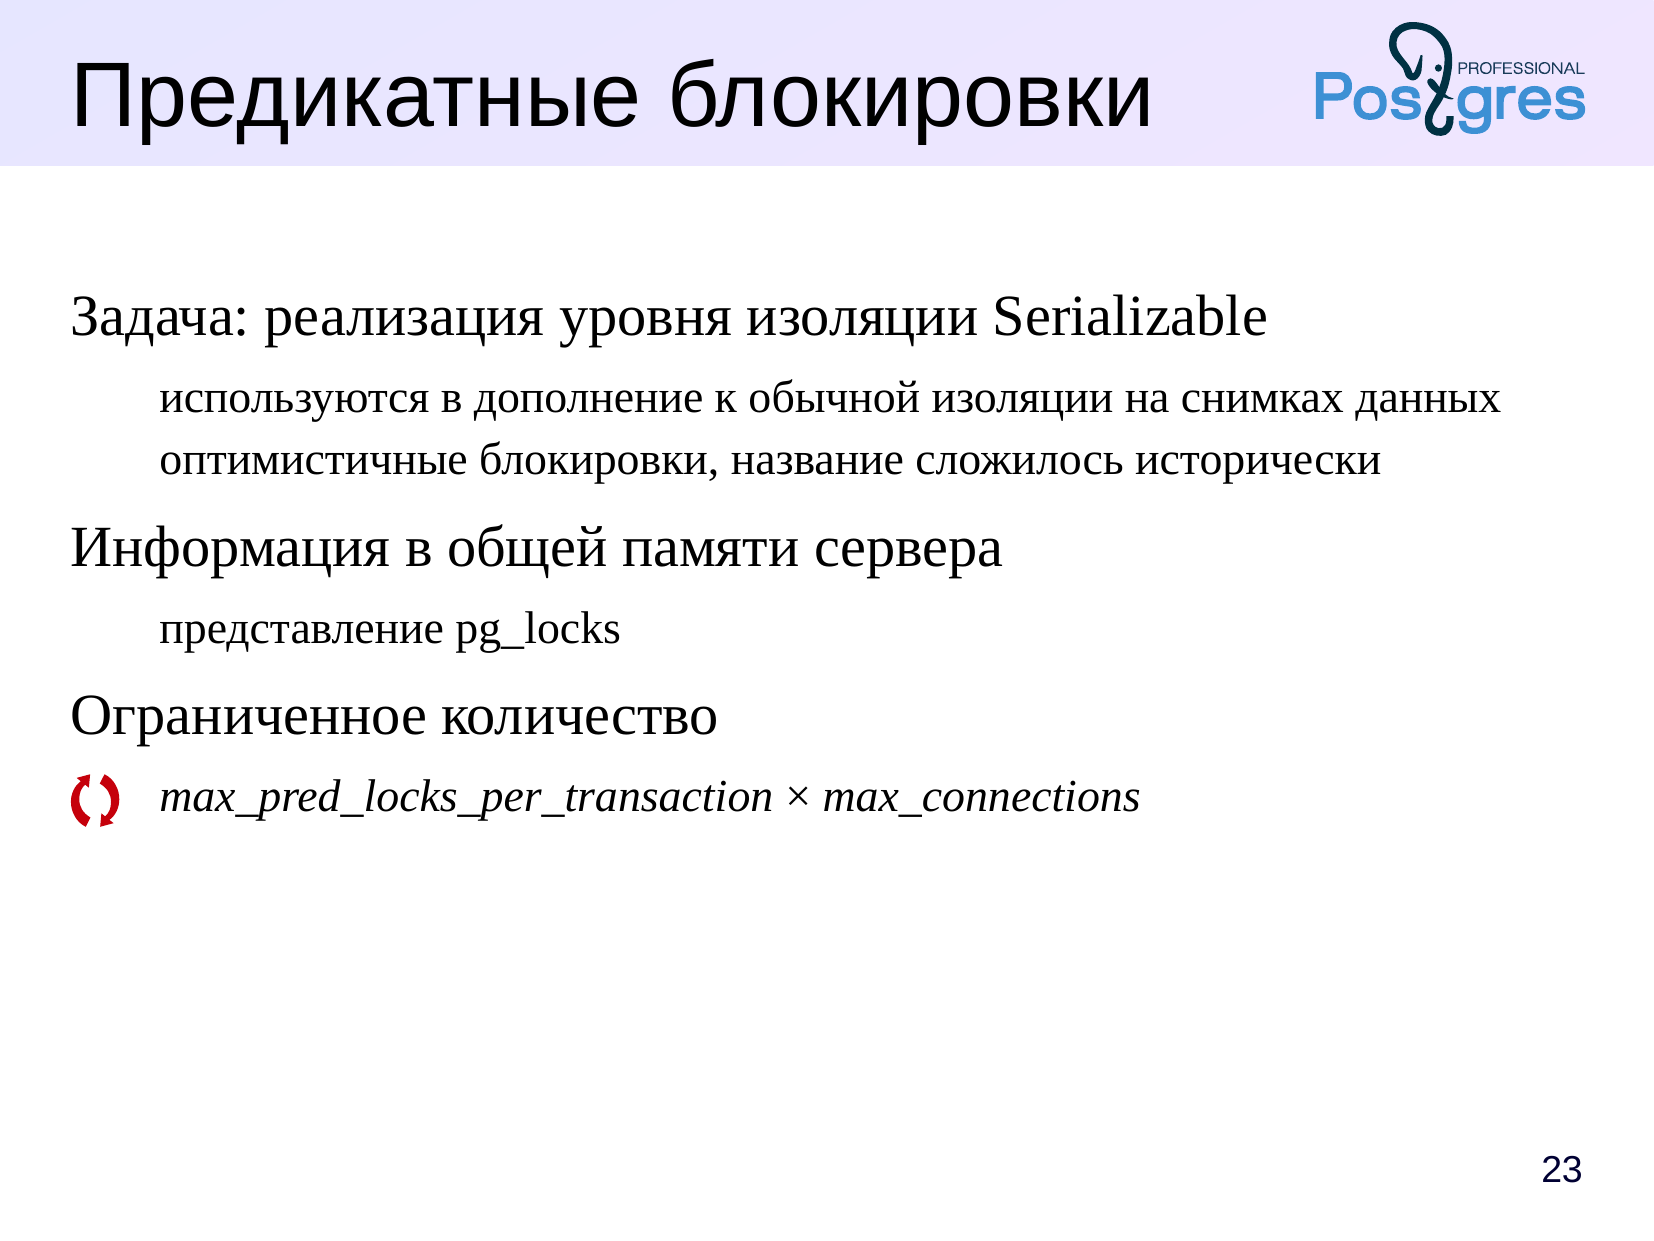

# Предикатные блокировки
Задача: реализация уровня изоляции Serializable
используются в дополнение к обычной изоляции на снимках данных
оптимистичные блокировки, название сложилось исторически
Информация в общей памяти сервера
представление pg_locks
Ограниченное количество
max_pred_locks_per_transaction × max_connections